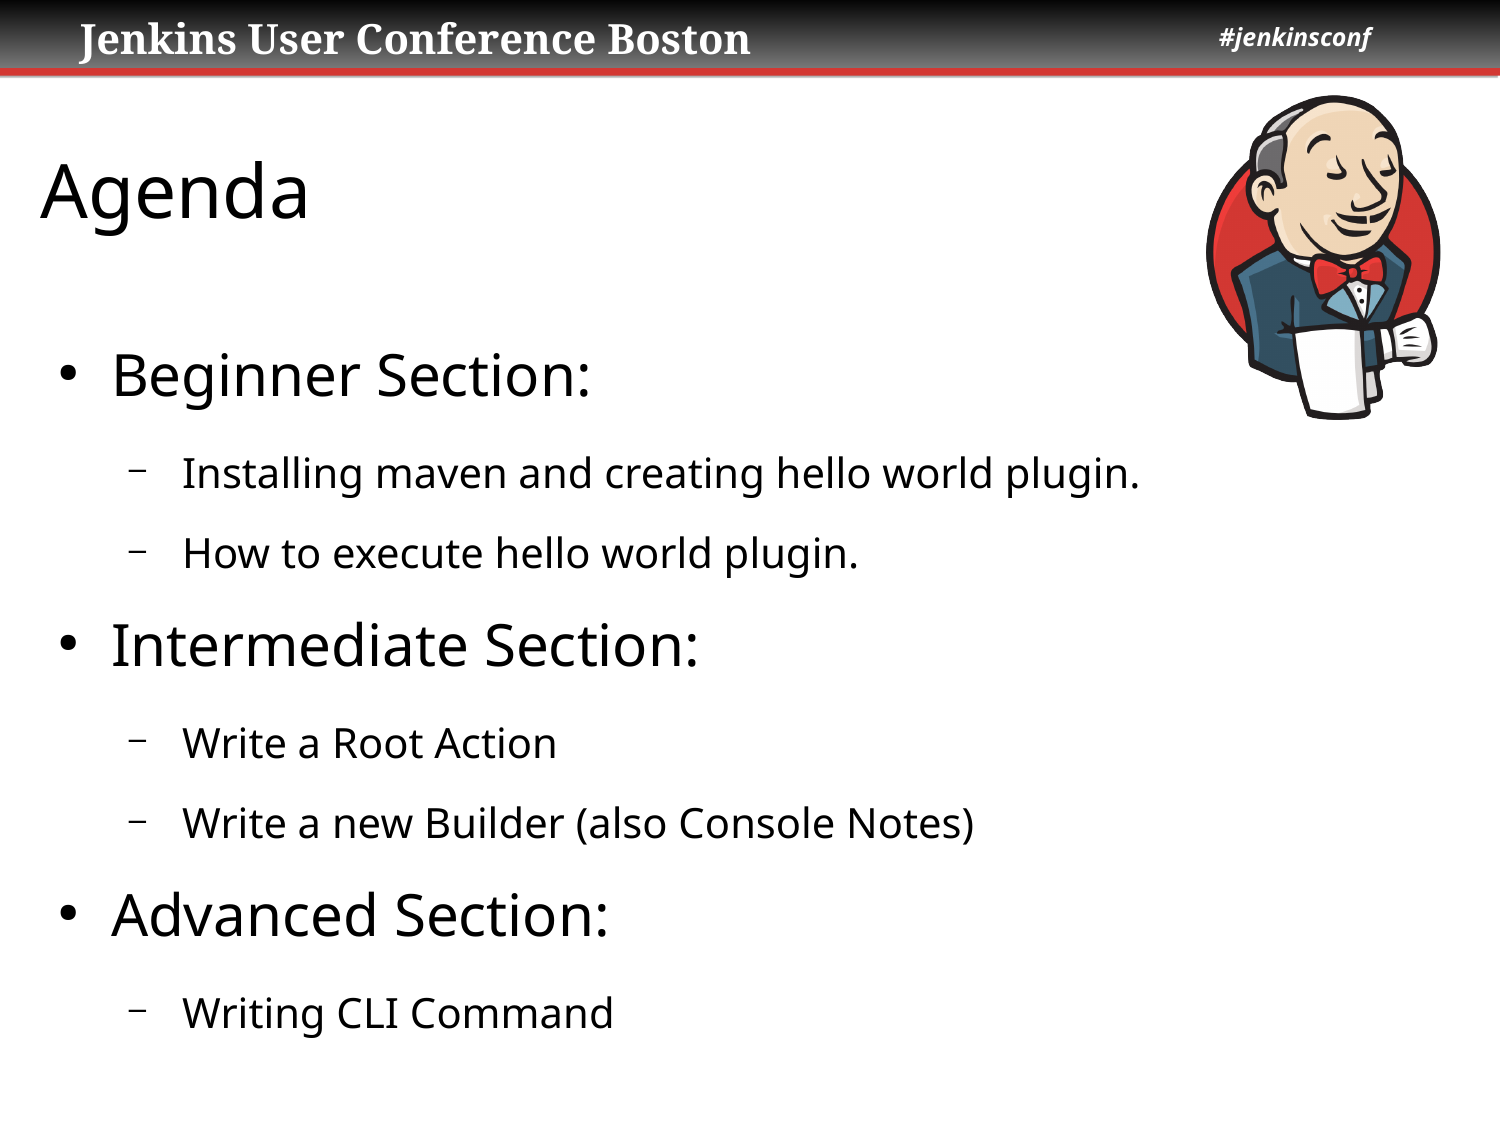

# Agenda
Beginner Section:
Installing maven and creating hello world plugin.
How to execute hello world plugin.
Intermediate Section:
Write a Root Action
Write a new Builder (also Console Notes)
Advanced Section:
Writing CLI Command